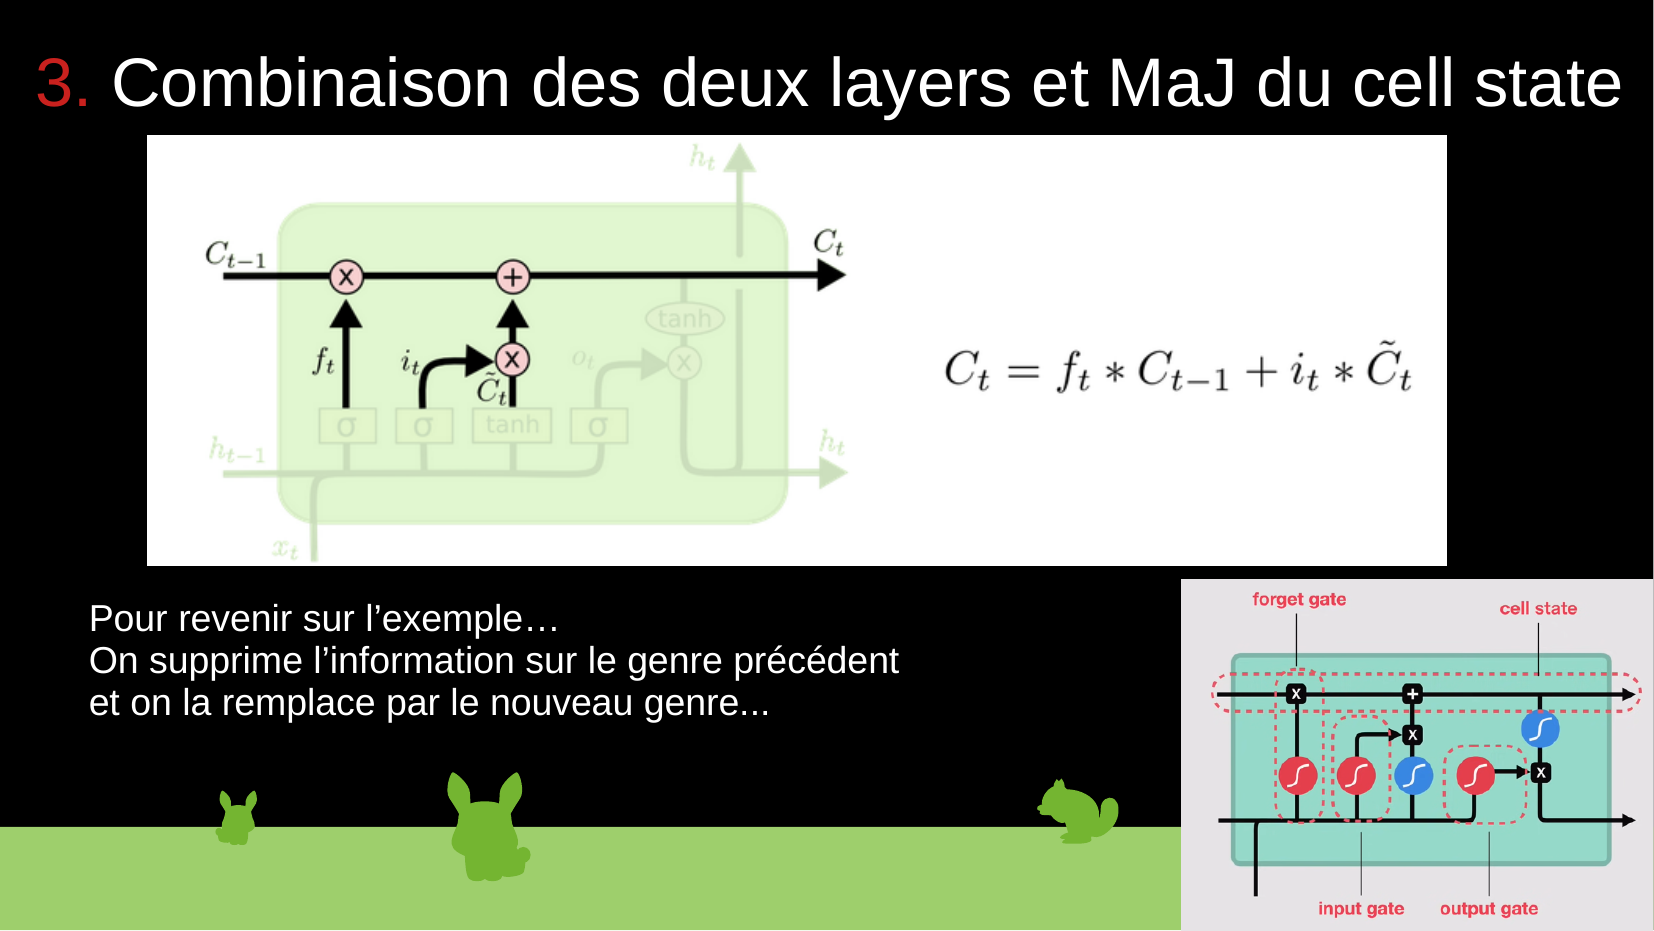

# 3. Combinaison des deux layers et MaJ du cell state
Pour revenir sur l’exemple…
On supprime l’information sur le genre précédent et on la remplace par le nouveau genre...